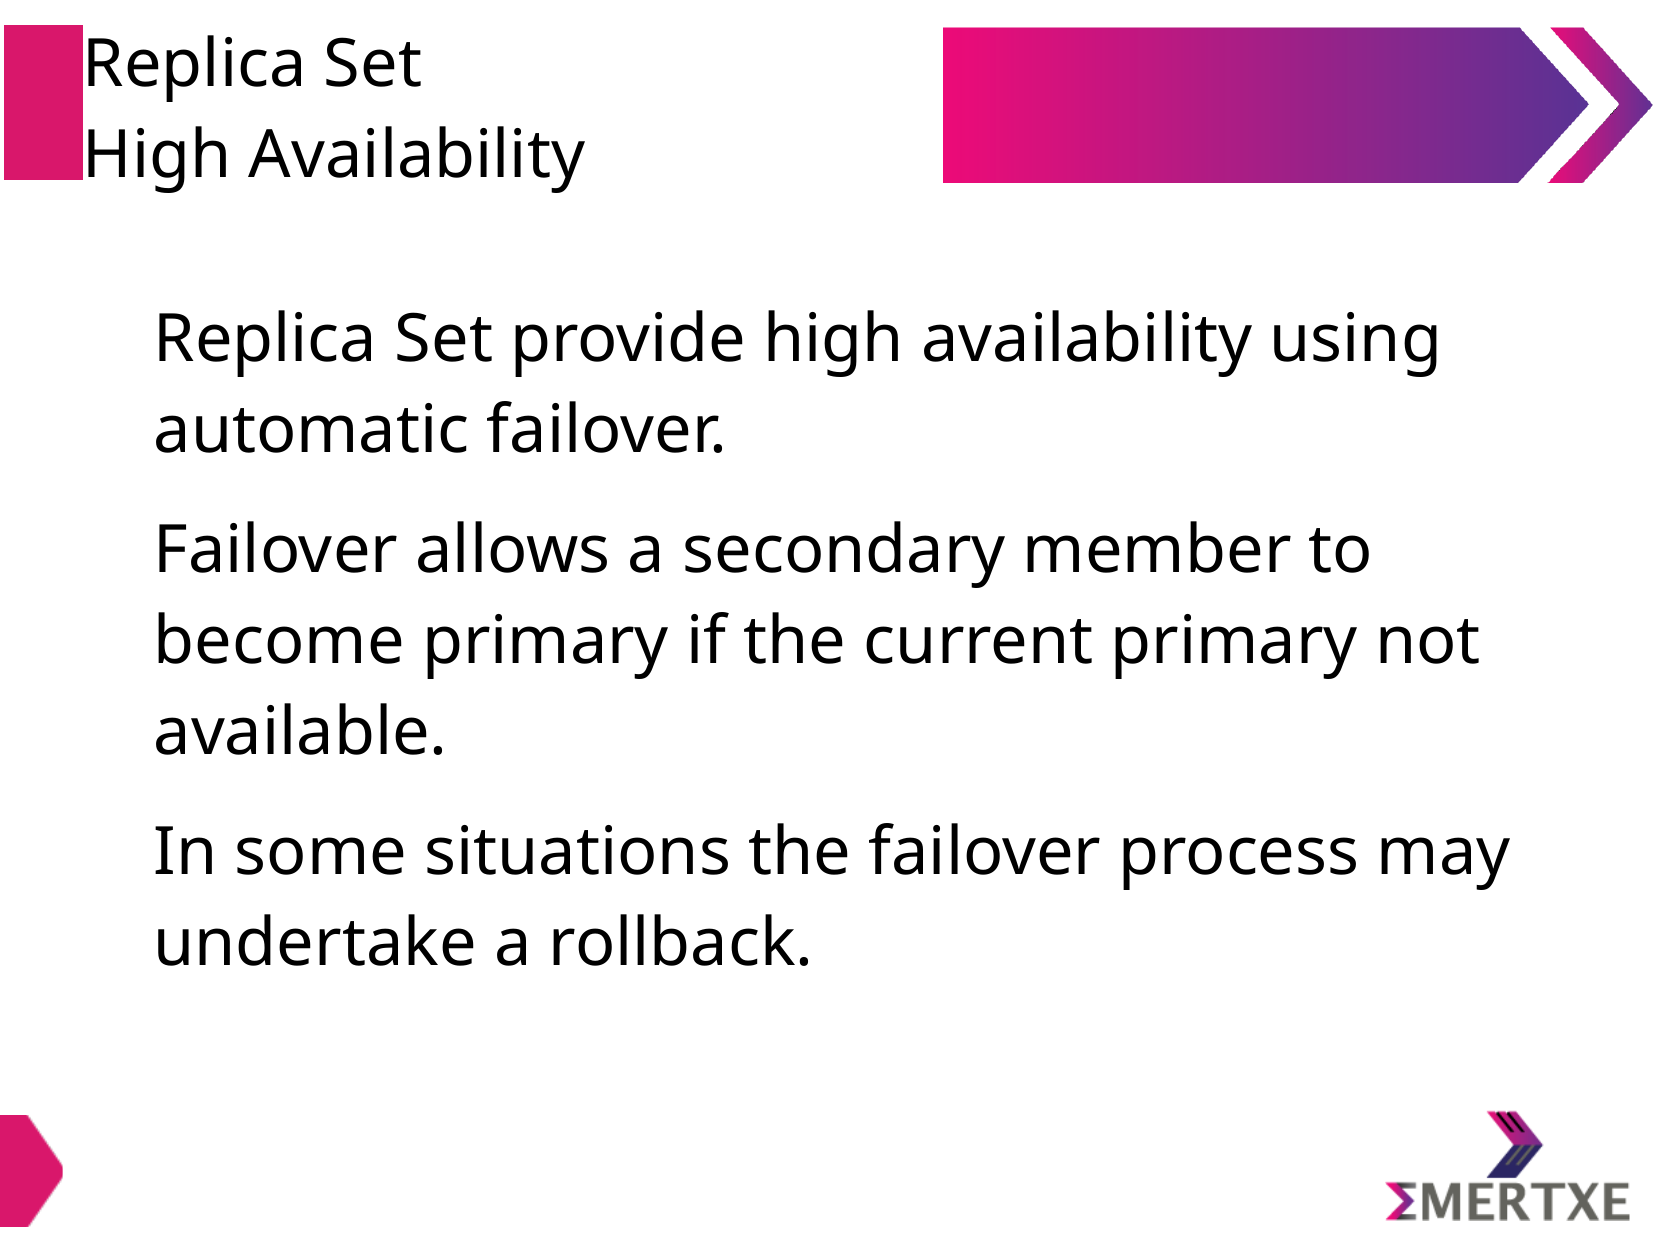

# Replica Set High Availability
Replica Set provide high availability using automatic failover.
Failover allows a secondary member to become primary if the current primary not available.
In some situations the failover process may undertake a rollback.